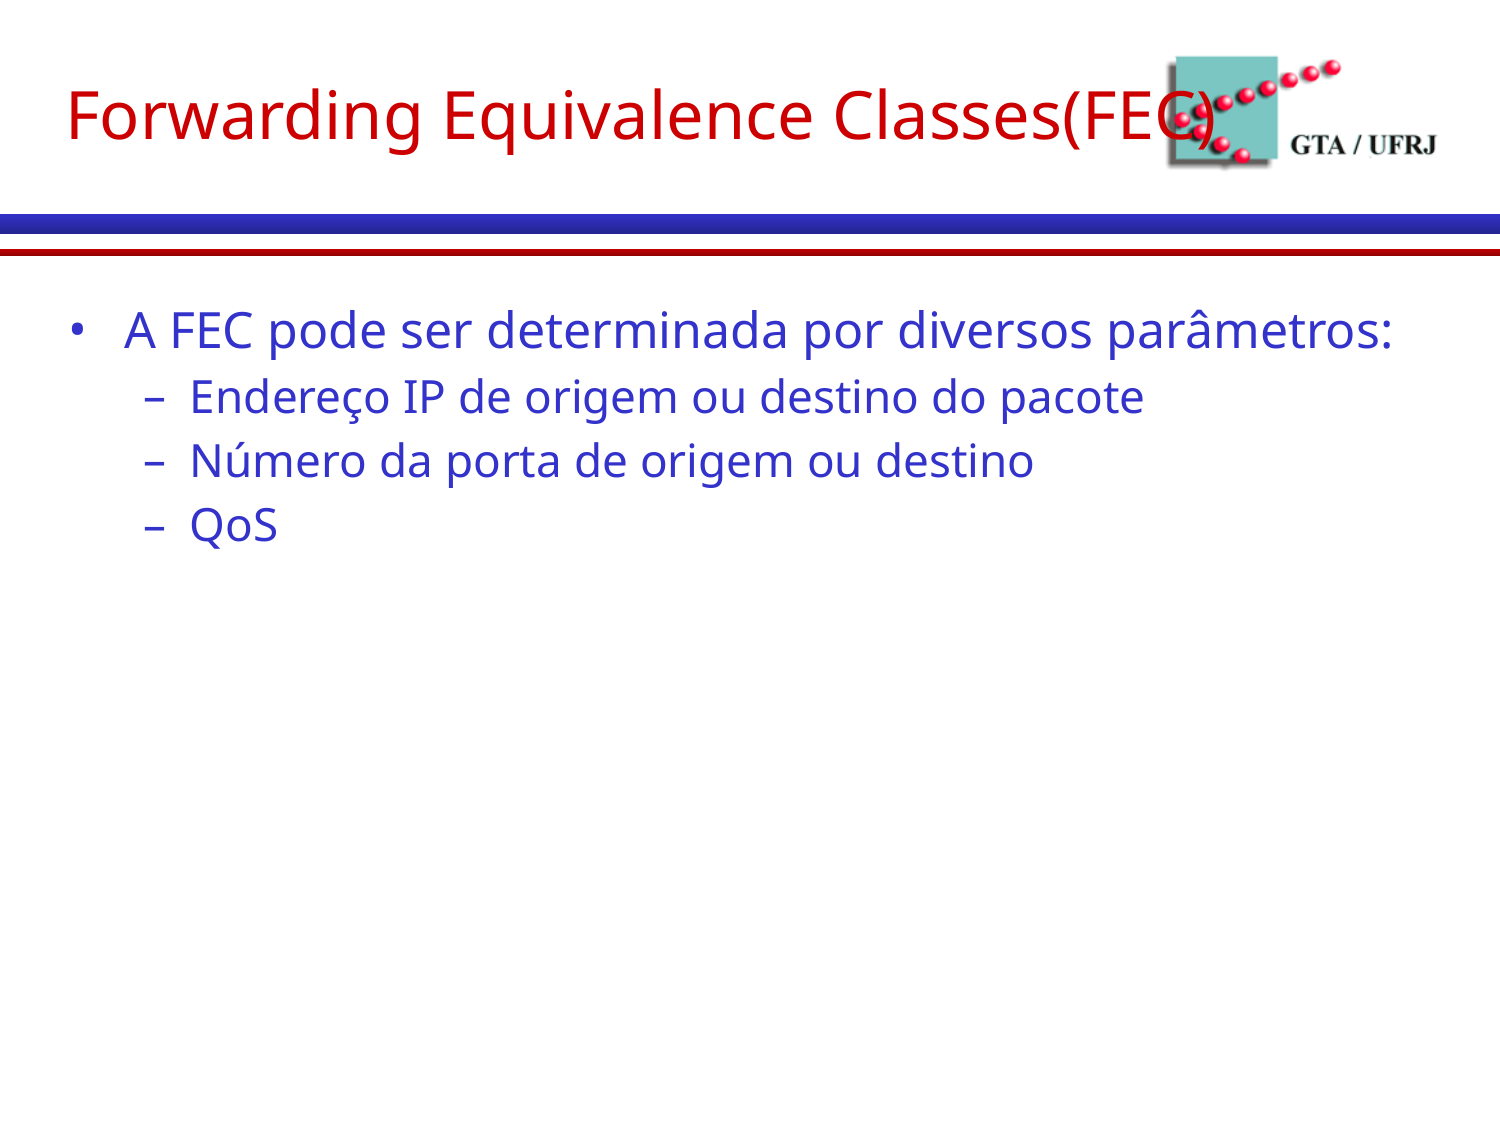

# Forwarding Equivalence Classes(FEC)
A FEC pode ser determinada por diversos parâmetros:
Endereço IP de origem ou destino do pacote
Número da porta de origem ou destino
QoS